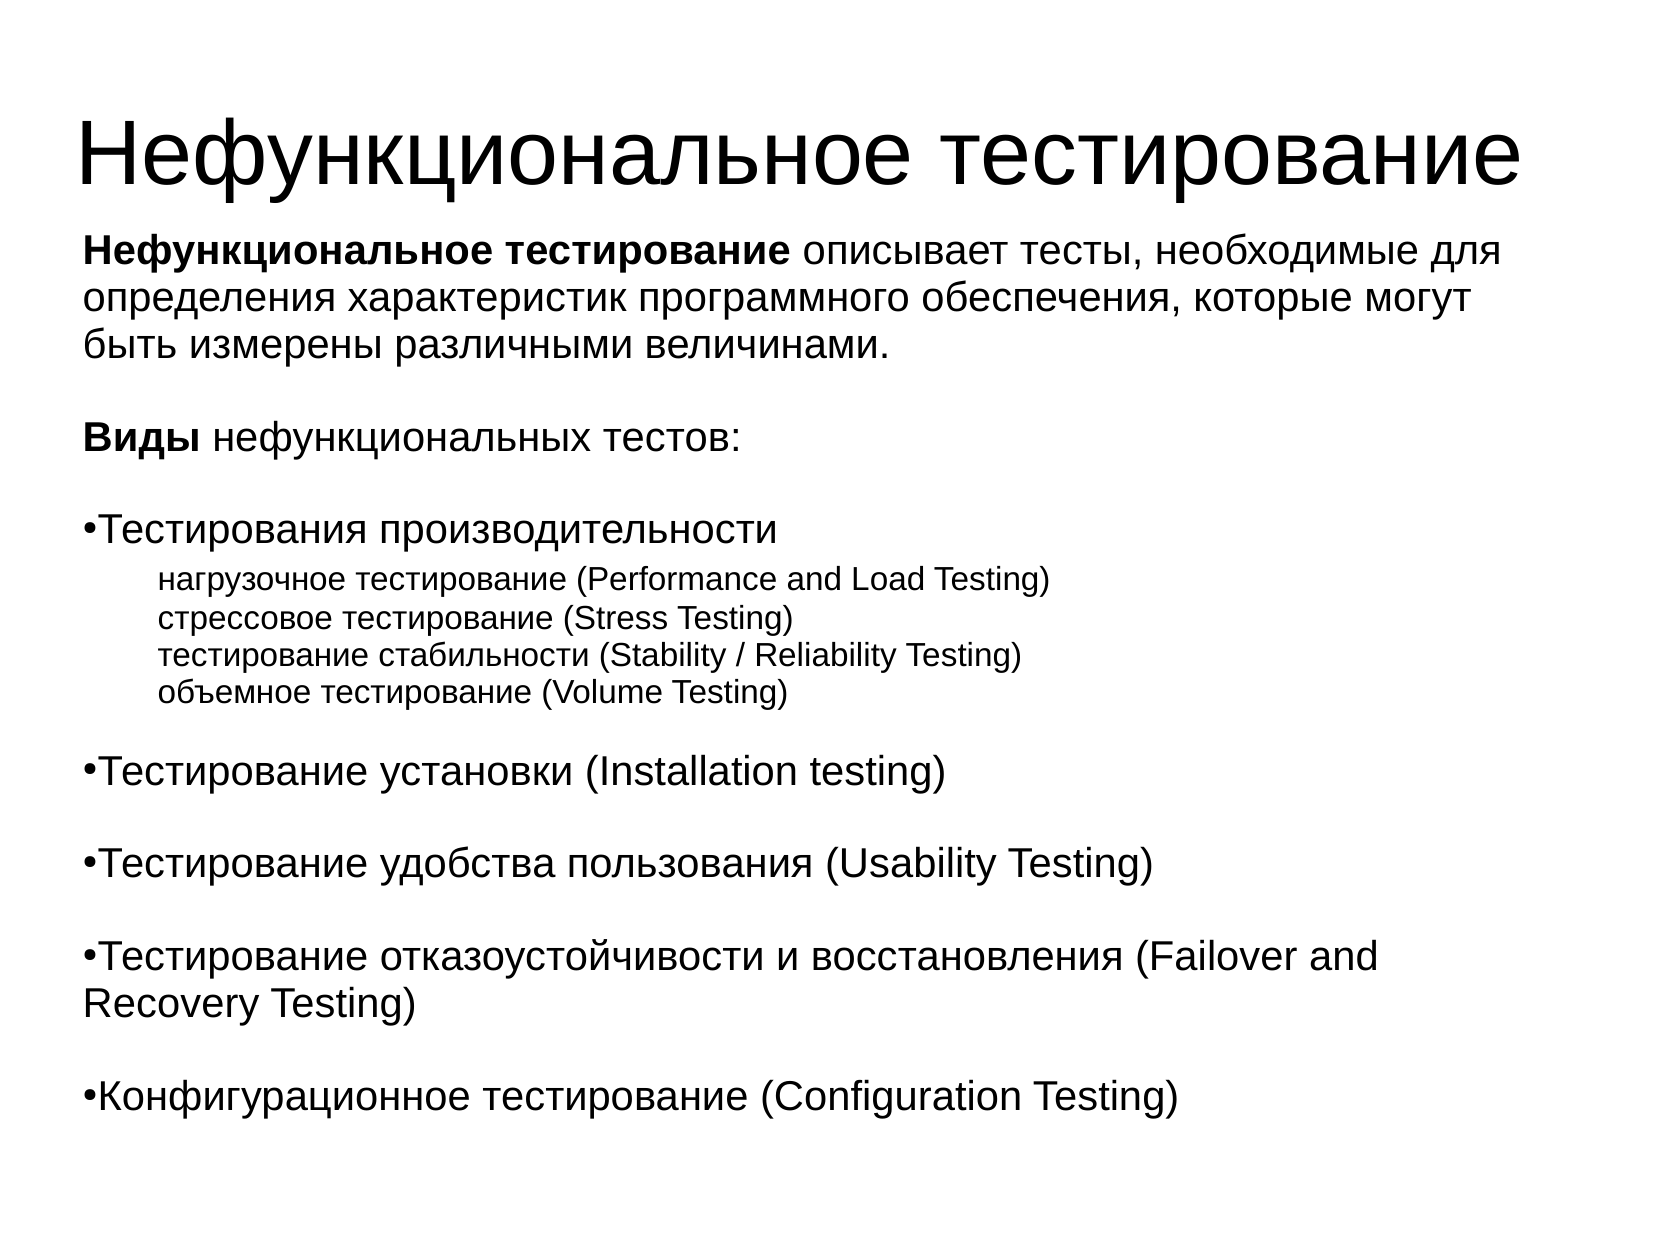

# Нефункциональное тестирование
Нефункциональное тестирование описывает тесты, необходимые для определения характеристик программного обеспечения, которые могут быть измерены различными величинами.
Виды нефункциональных тестов:
Тестирования производительности
	нагрузочное тестирование (Performance and Load Testing)
	стрессовое тестирование (Stress Testing)
	тестирование стабильности (Stability / Reliability Testing)
	объемное тестирование (Volume Testing)
Тестирование установки (Installation testing)
Тестирование удобства пользования (Usability Testing)
Тестирование отказоустойчивости и восстановления (Failover and Recovery Testing)
Конфигурационное тестирование (Configuration Testing)